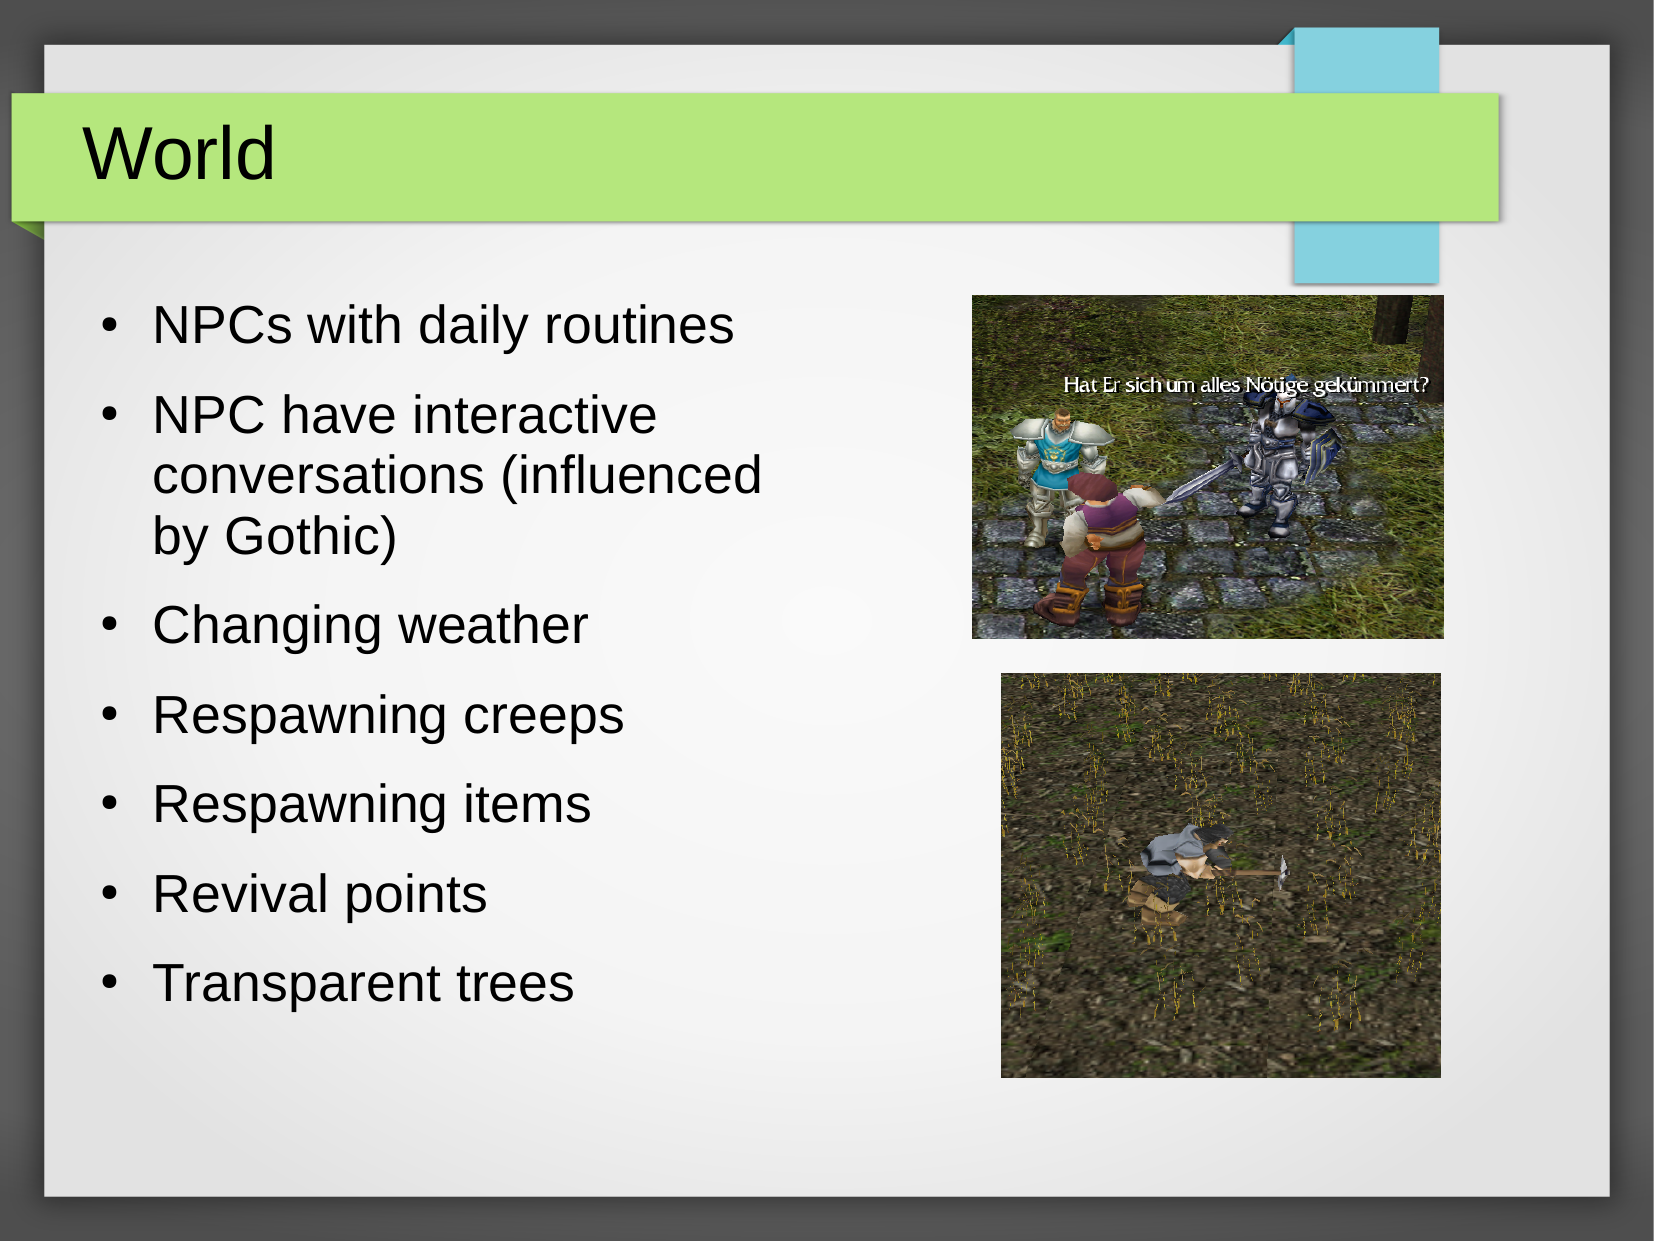

# World
NPCs with daily routines
NPC have interactive conversations (influenced by Gothic)
Changing weather
Respawning creeps
Respawning items
Revival points
Transparent trees